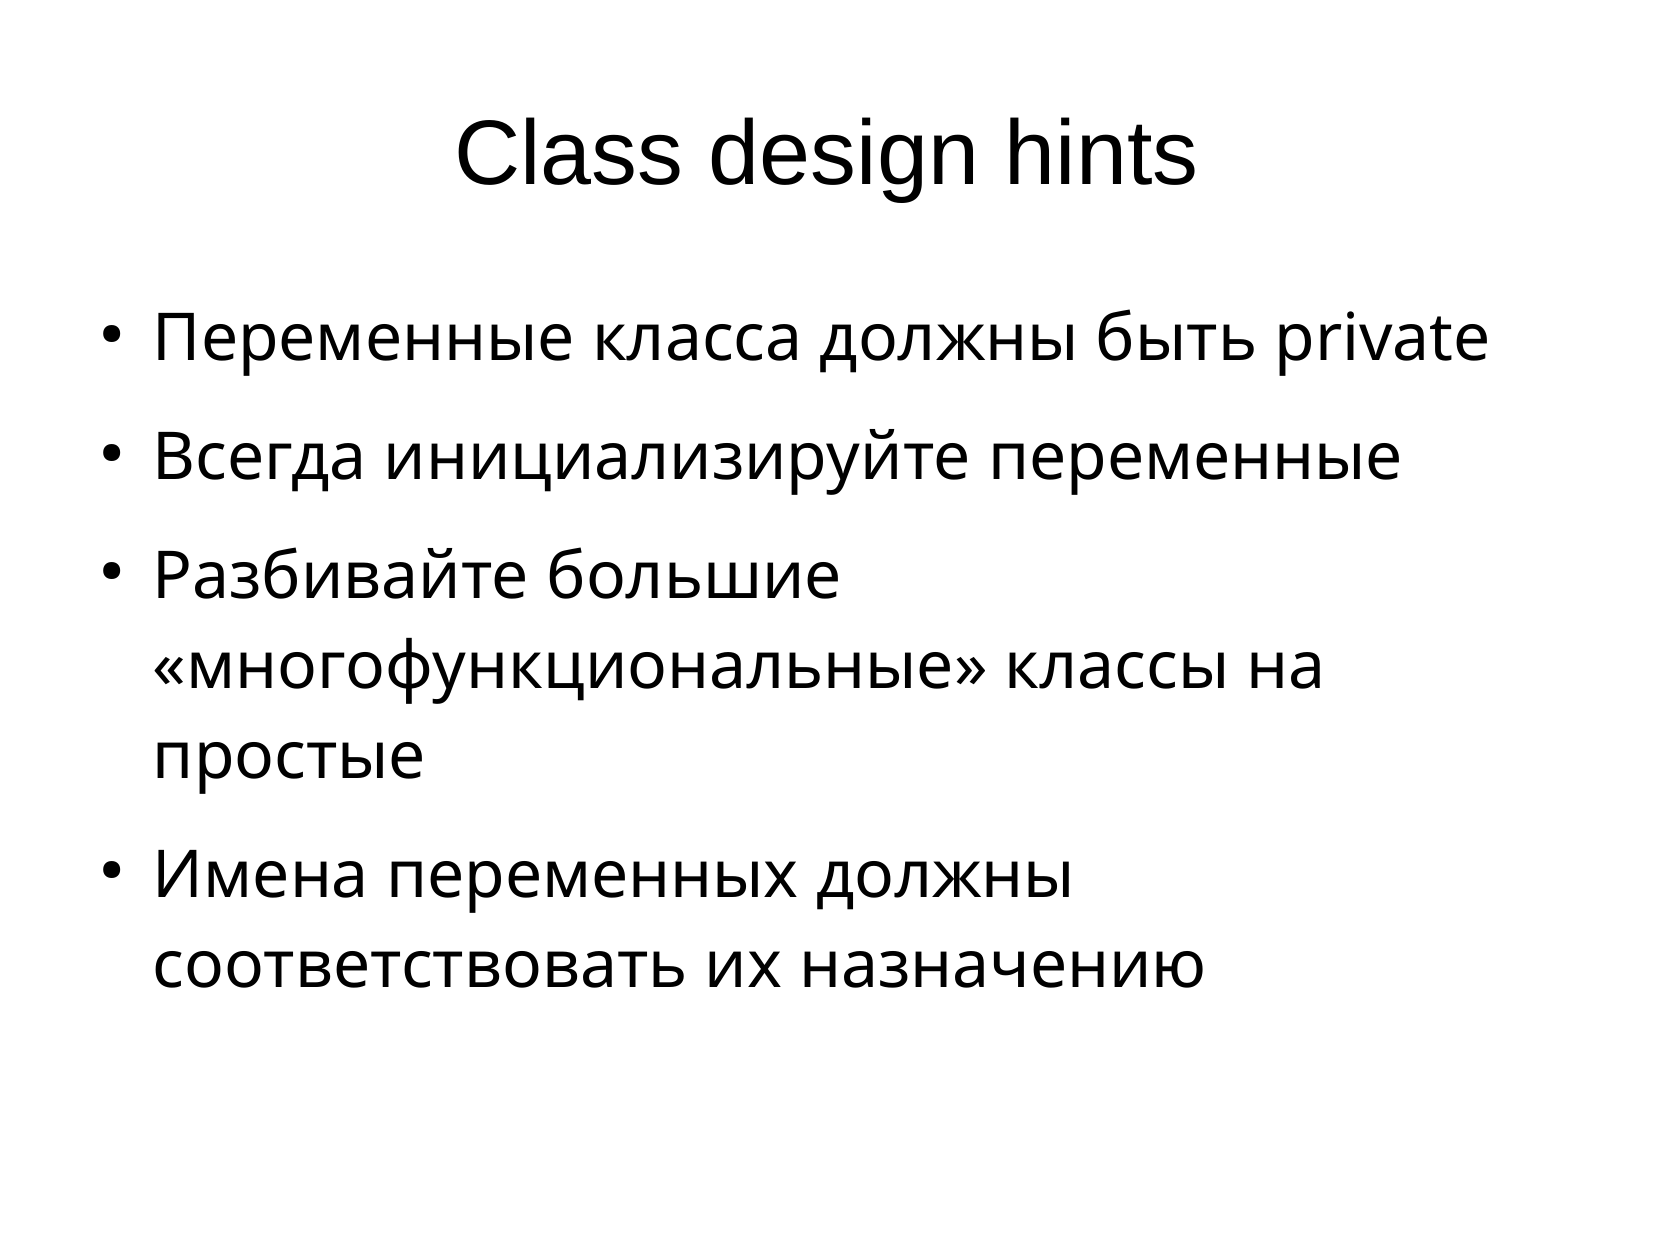

# Class design hints
Переменные класса должны быть private
Всегда инициализируйте переменные
Разбивайте большие «многофункциональные» классы на простые
Имена переменных должны соответствовать их назначению